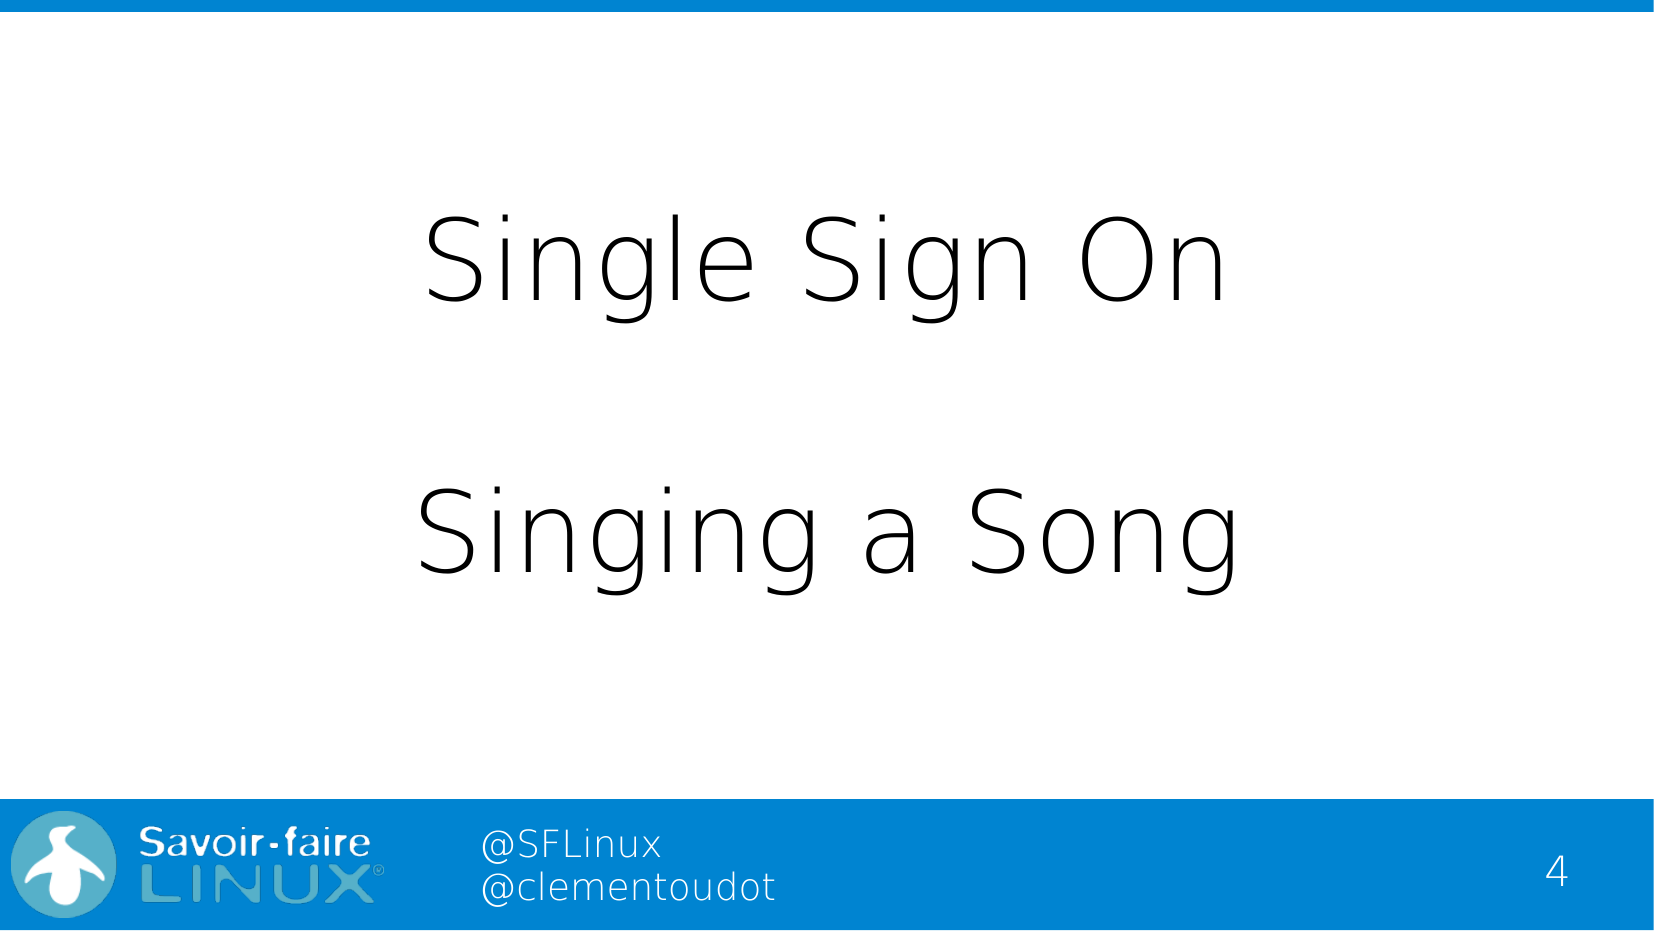

Single Sign On
Singing a Song
4